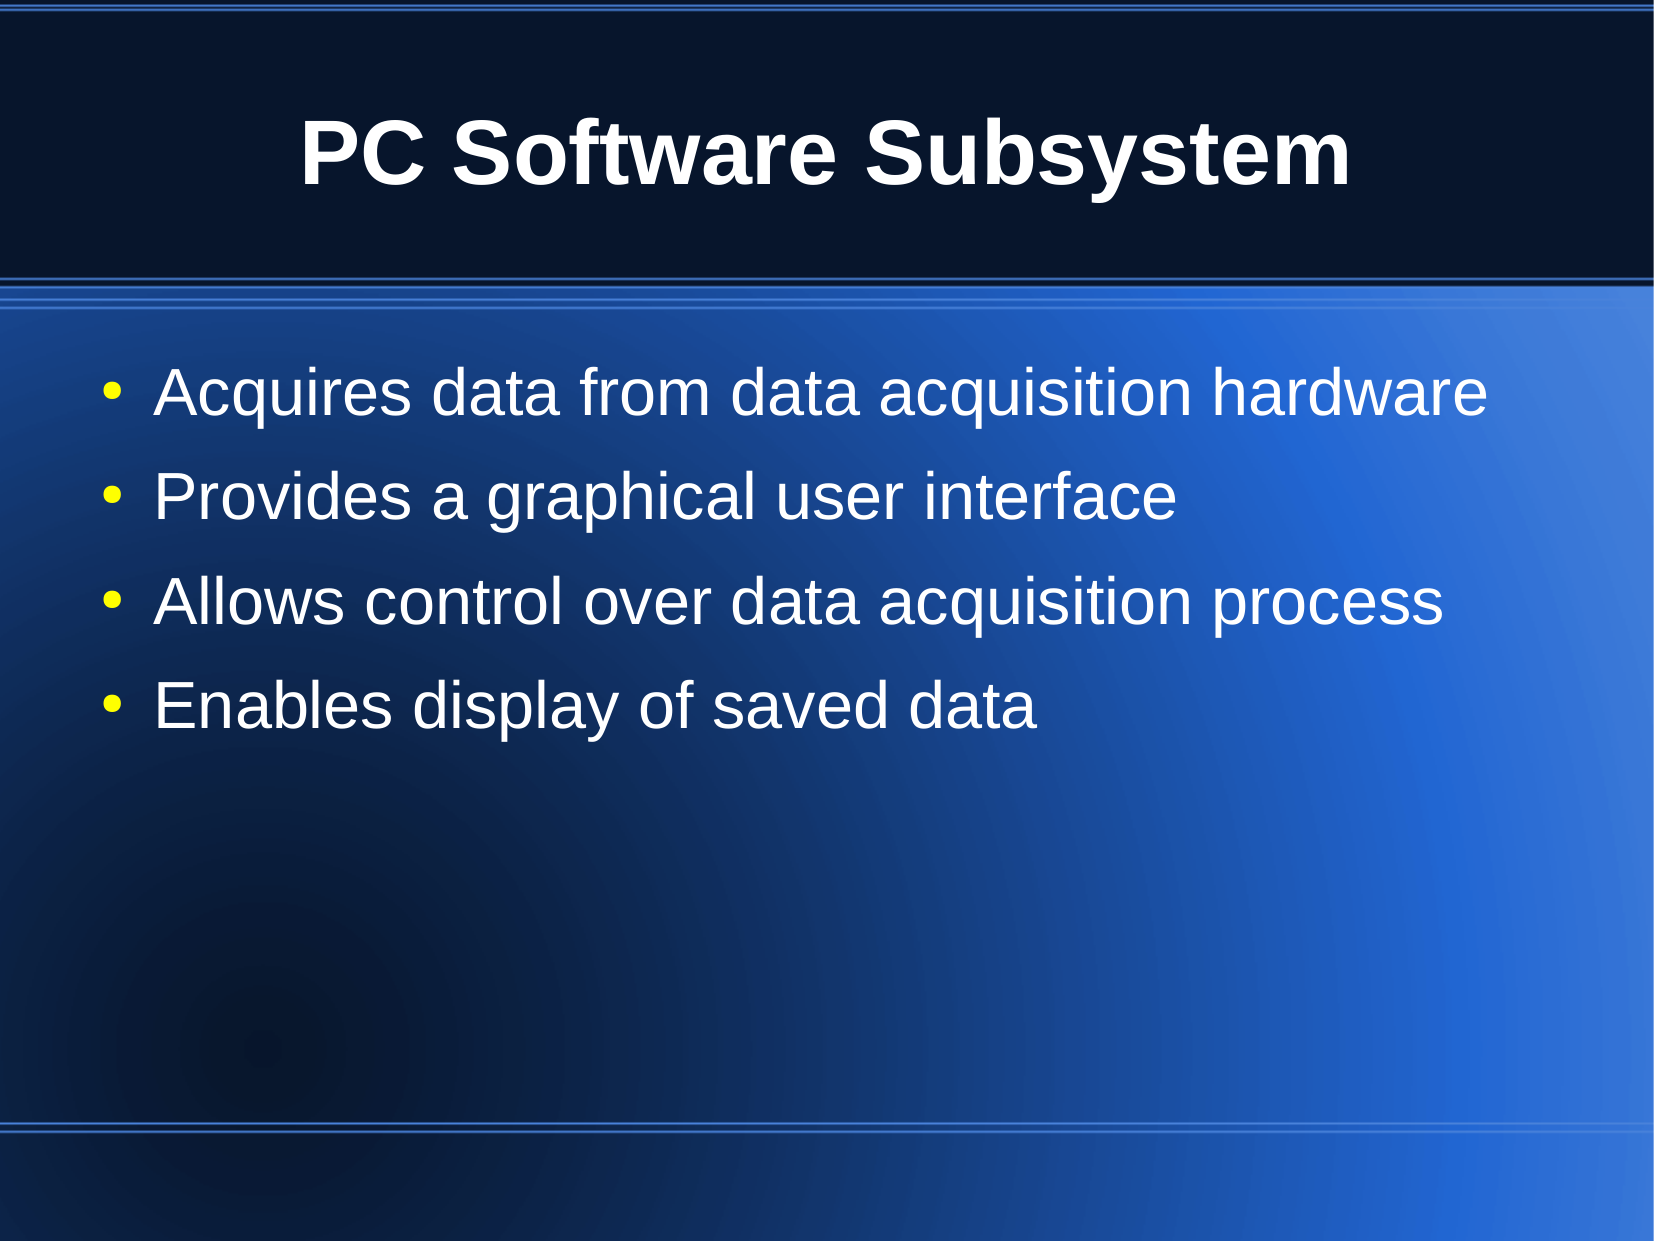

# PC Software Subsystem
Acquires data from data acquisition hardware
Provides a graphical user interface
Allows control over data acquisition process
Enables display of saved data